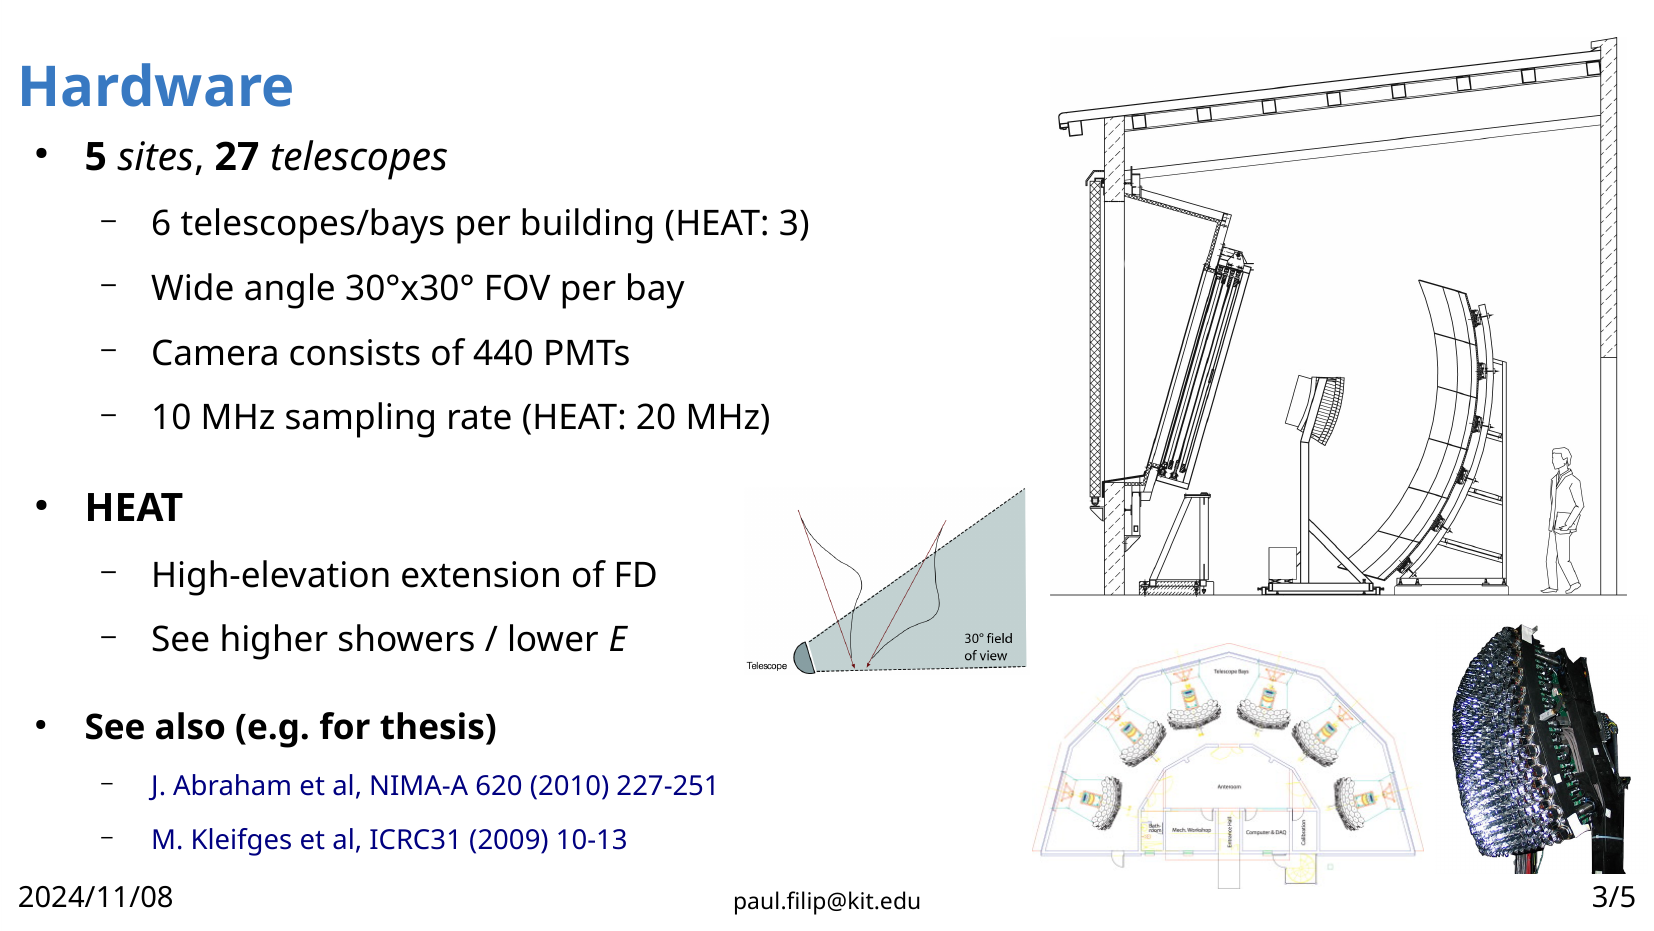

# Hardware
5 sites, 27 telescopes
6 telescopes/bays per building (HEAT: 3)
Wide angle 30°x30° FOV per bay
Camera consists of 440 PMTs
10 MHz sampling rate (HEAT: 20 MHz)
HEAT
High-elevation extension of FD
See higher showers / lower E
See also (e.g. for thesis)
J. Abraham et al, NIMA-A 620 (2010) 227-251
M. Kleifges et al, ICRC31 (2009) 10-13
2024/11/08
paul.filip@kit.edu
3